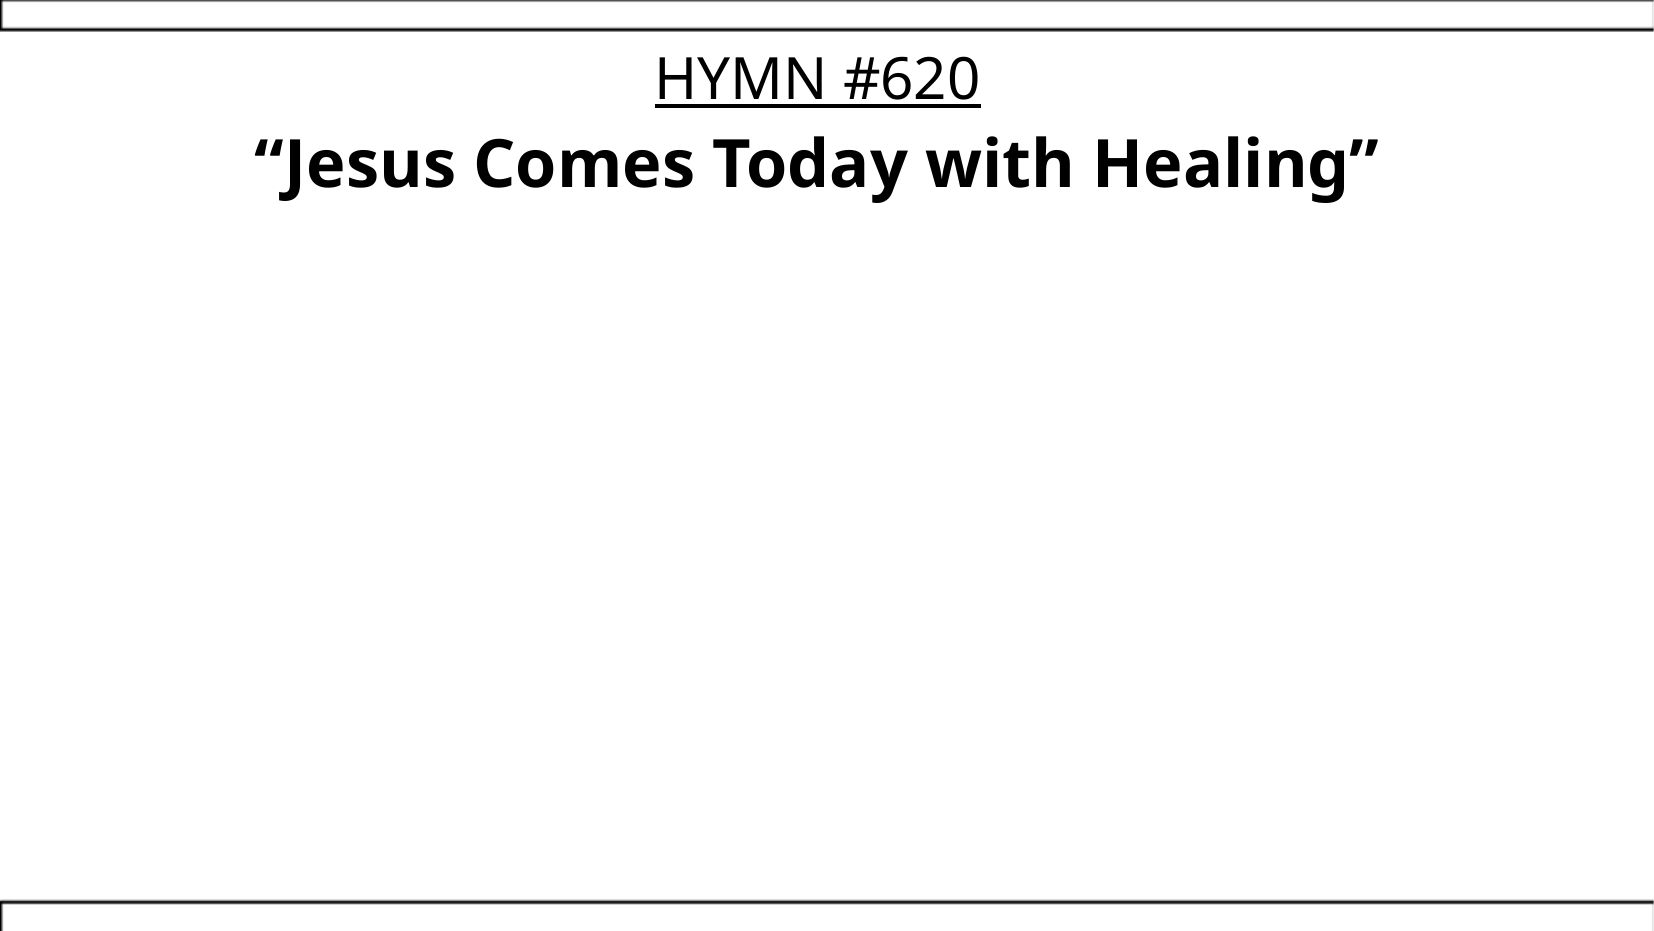

HYMN #620
“Jesus Comes Today with Healing”